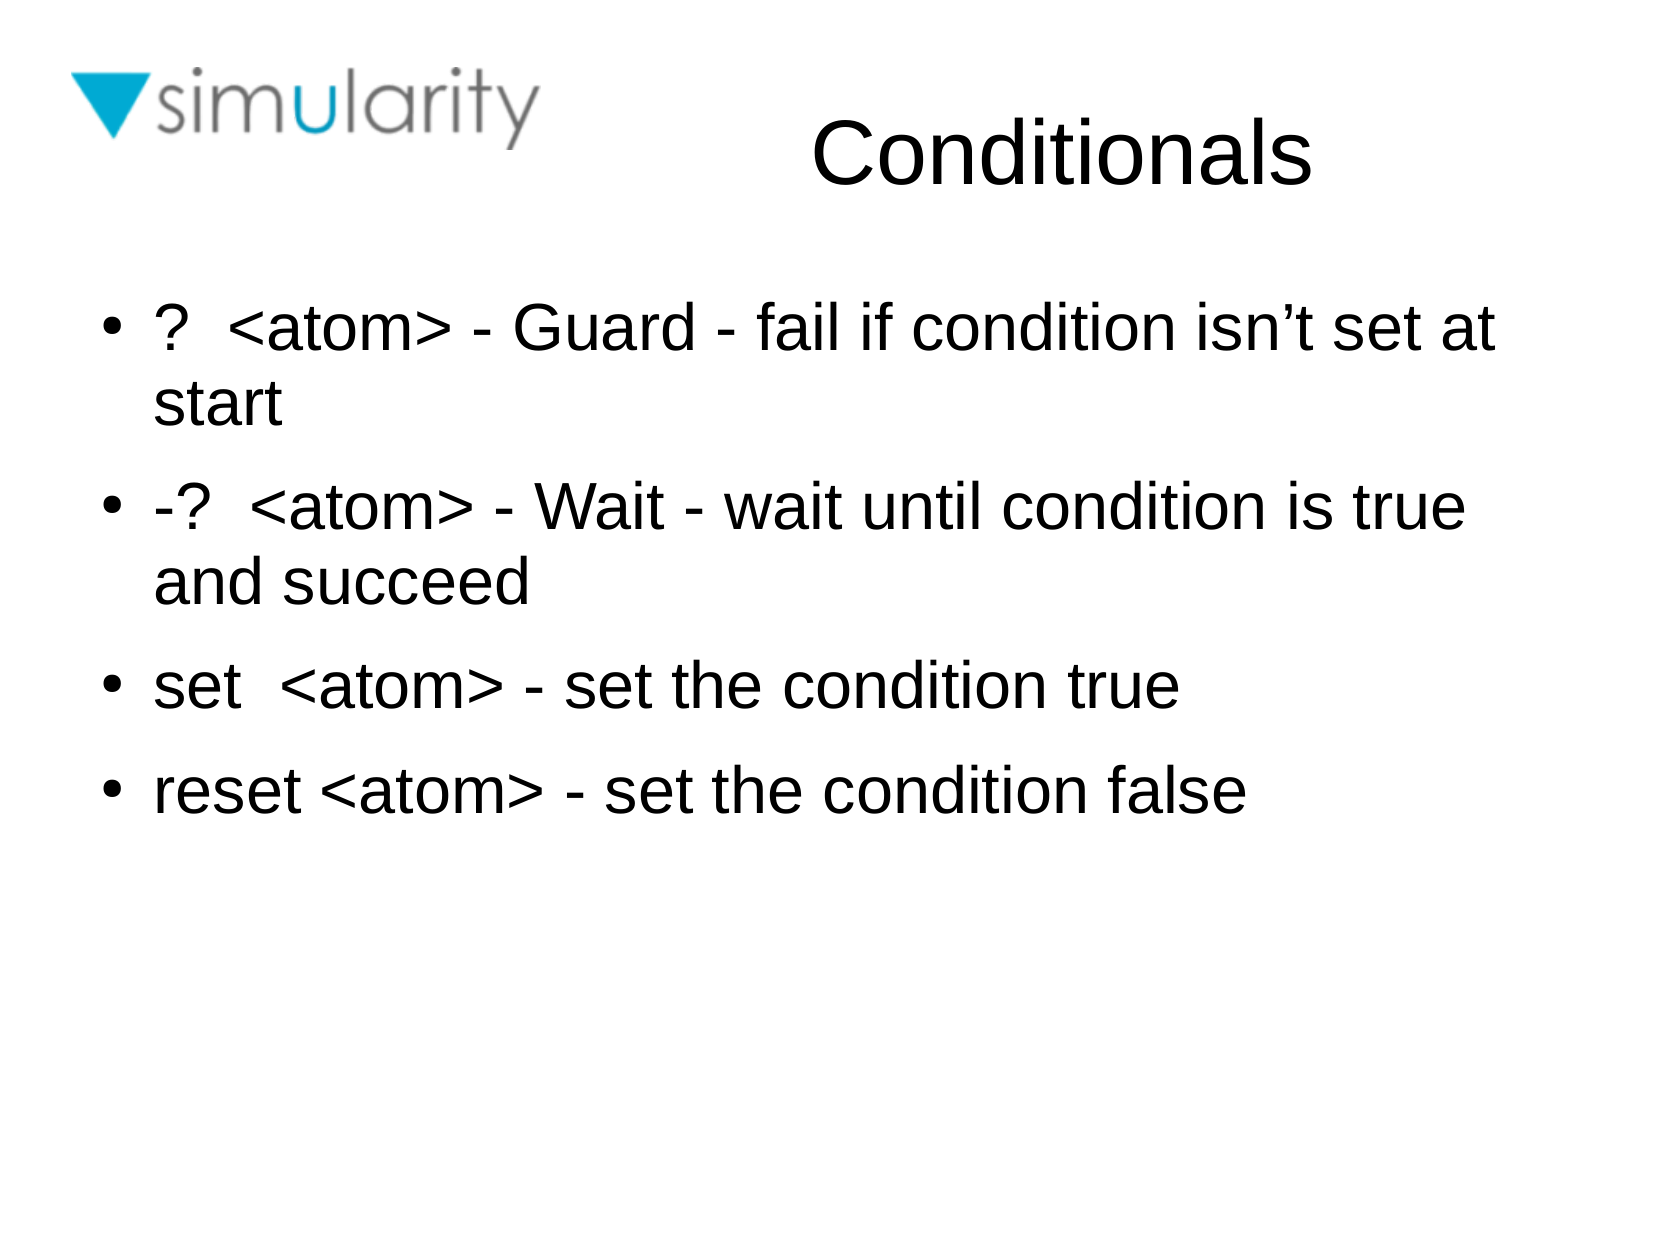

# Conditionals
? <atom> - Guard - fail if condition isn’t set at start
-? <atom> - Wait - wait until condition is true and succeed
set <atom> - set the condition true
reset <atom> - set the condition false